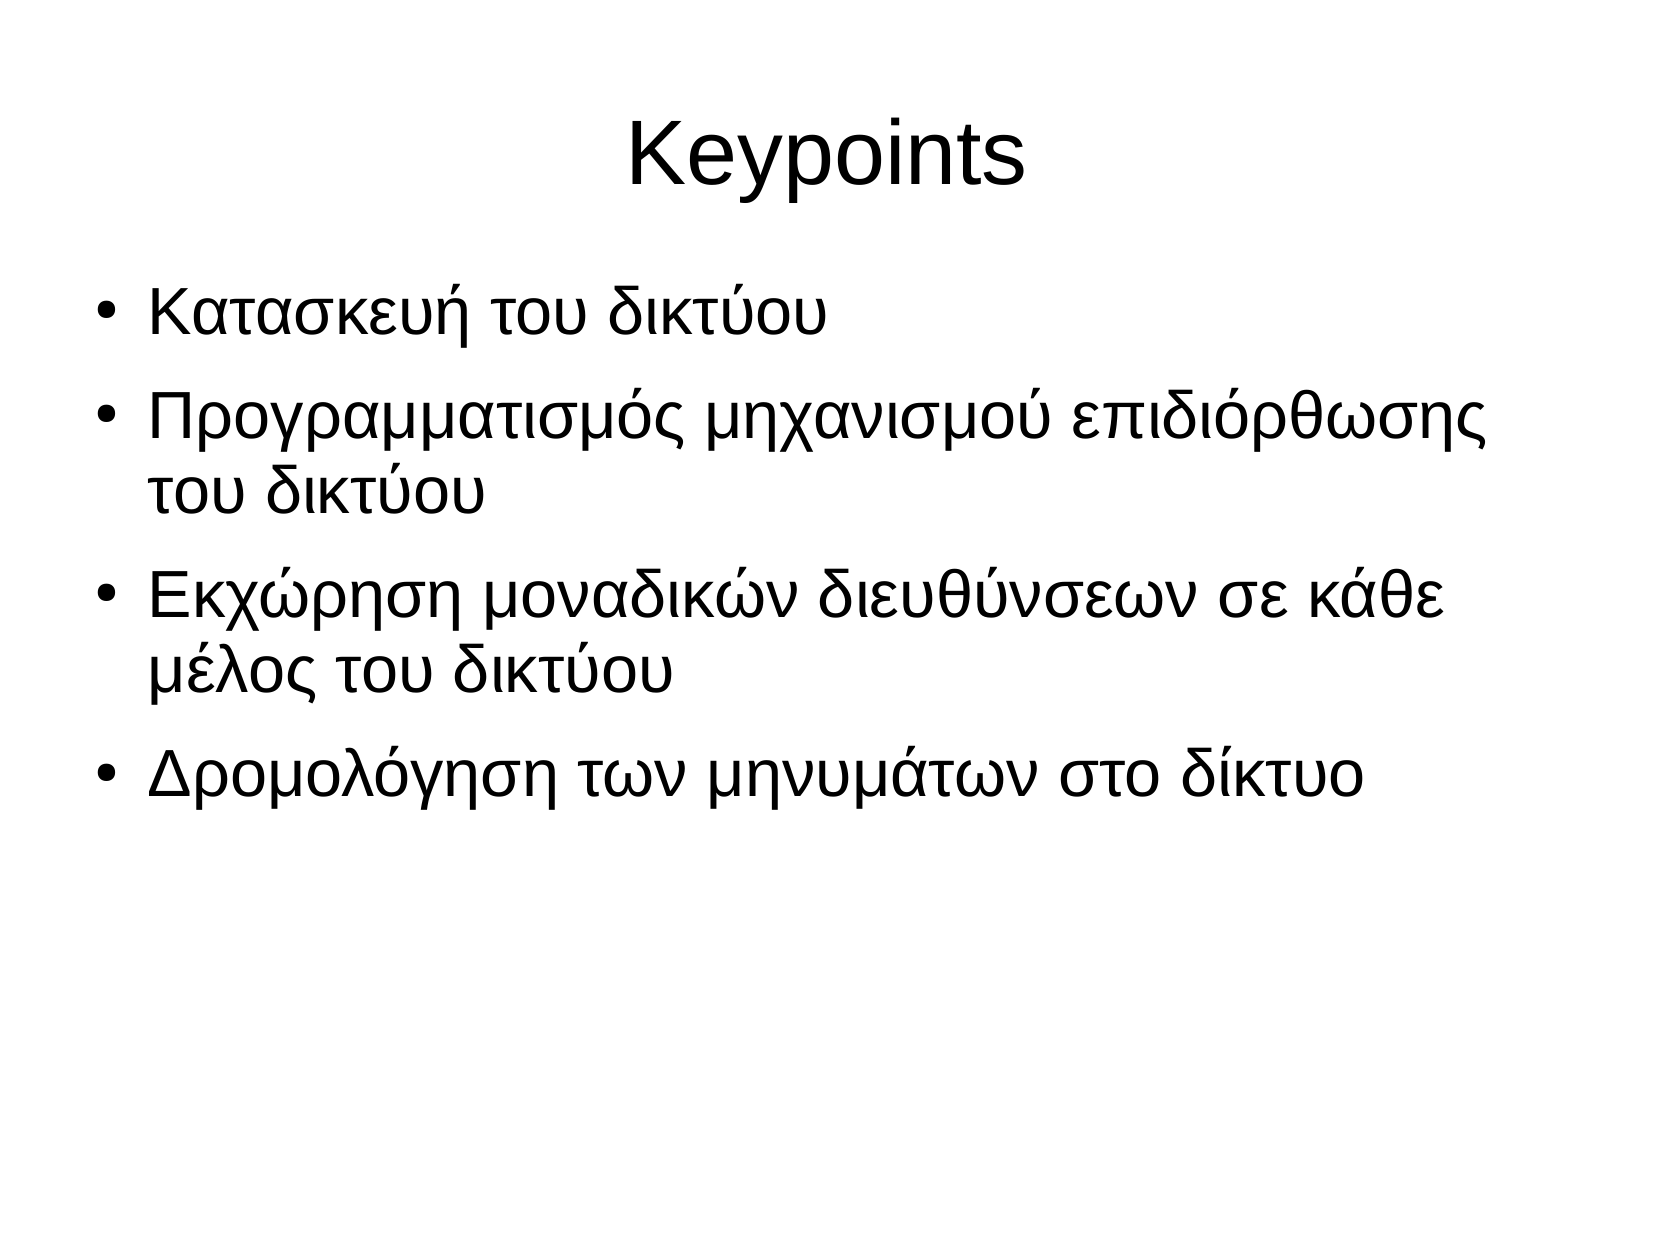

# Keypoints
Κατασκευή του δικτύου
Προγραμματισμός μηχανισμού επιδιόρθωσης του δικτύου
Εκχώρηση μοναδικών διευθύνσεων σε κάθε μέλος του δικτύου
Δρομολόγηση των μηνυμάτων στο δίκτυο